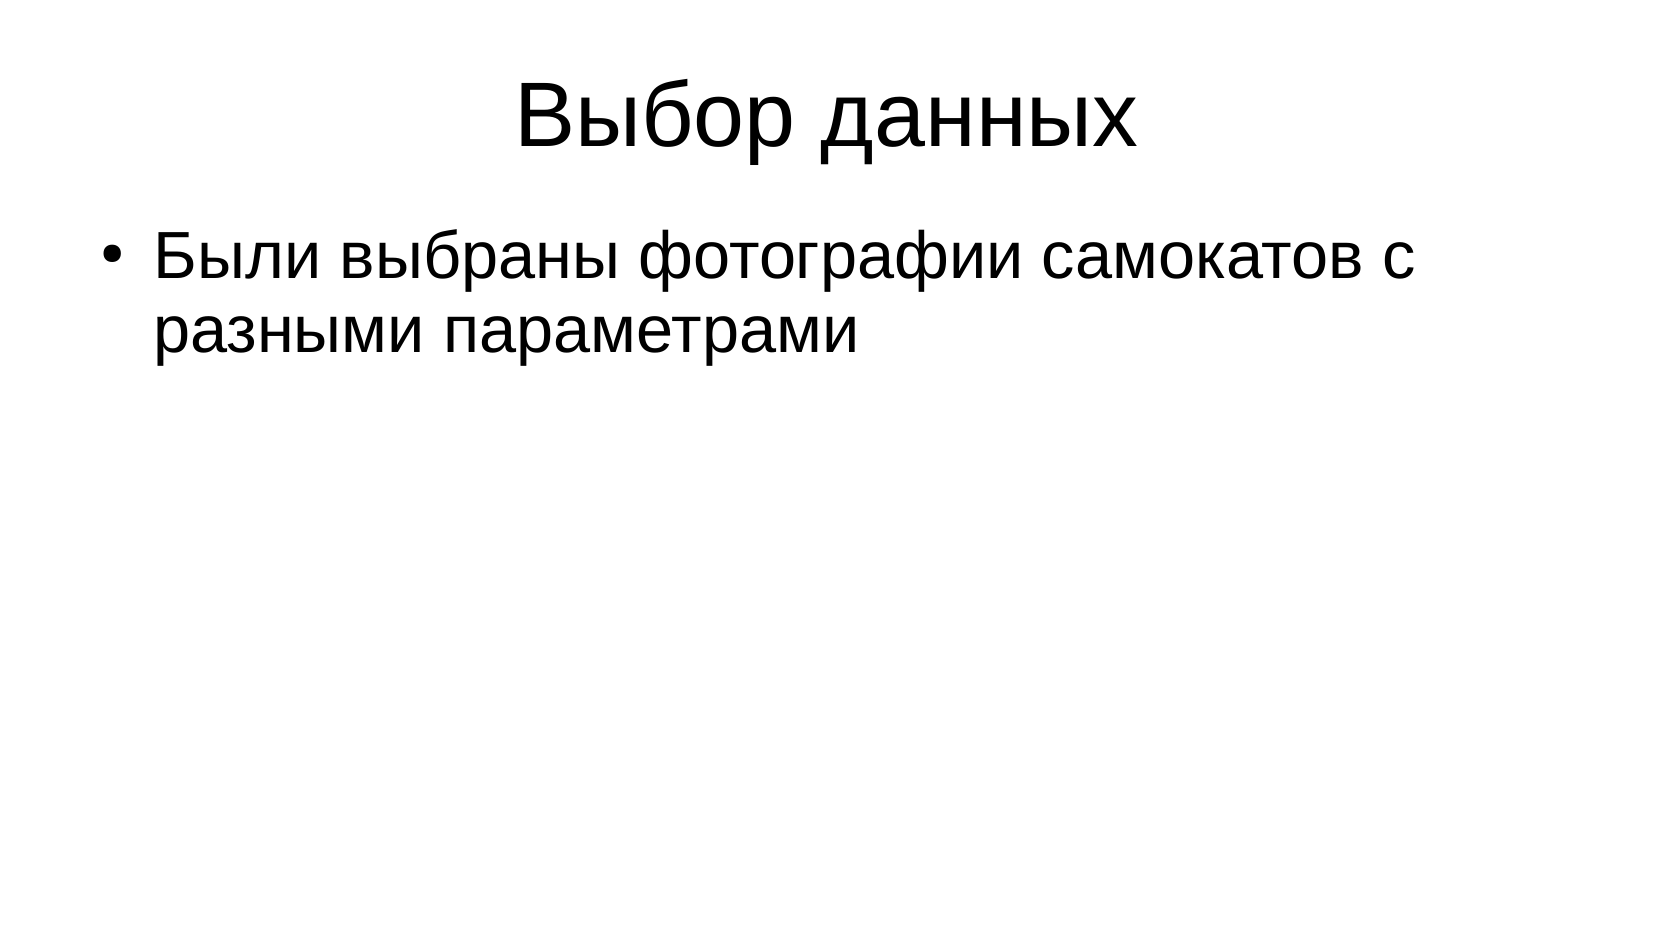

# Выбор данных
Были выбраны фотографии самокатов с разными параметрами